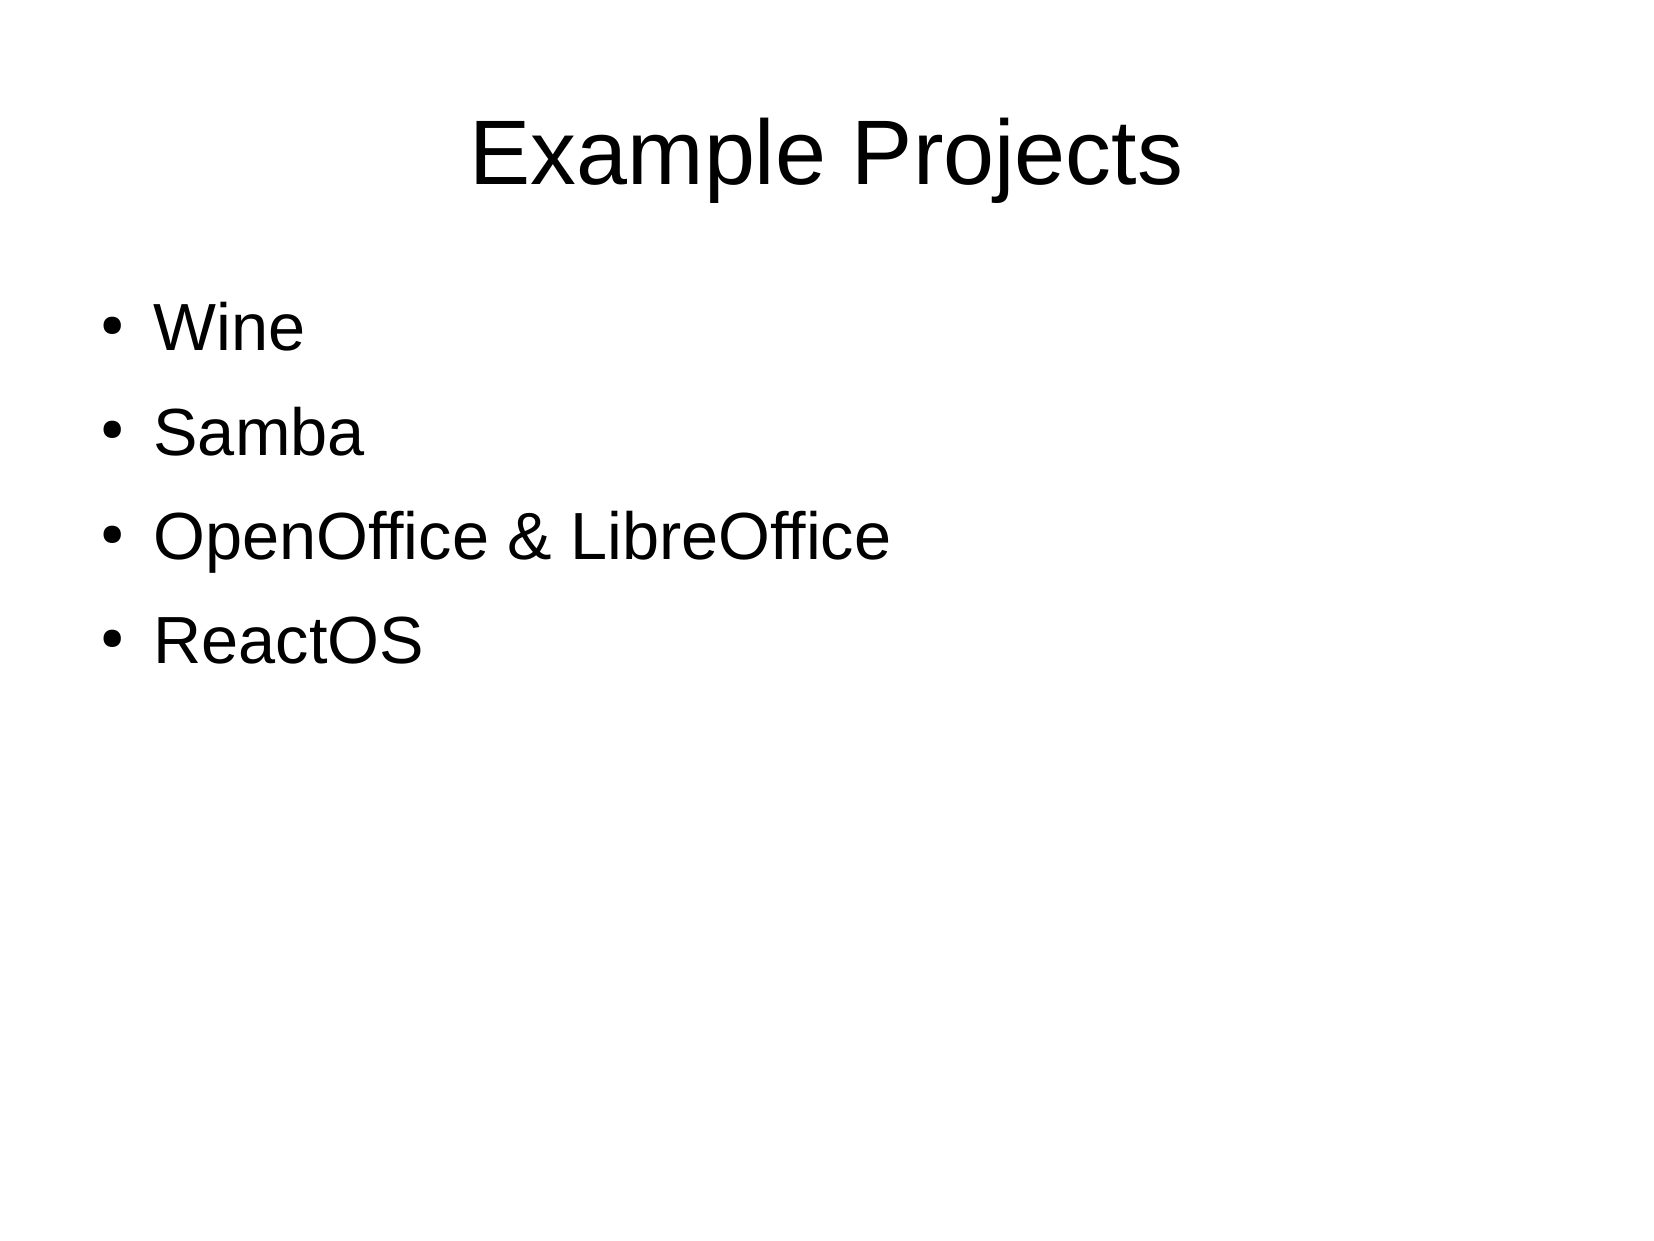

# Example Projects
Wine
Samba
OpenOffice & LibreOffice
ReactOS